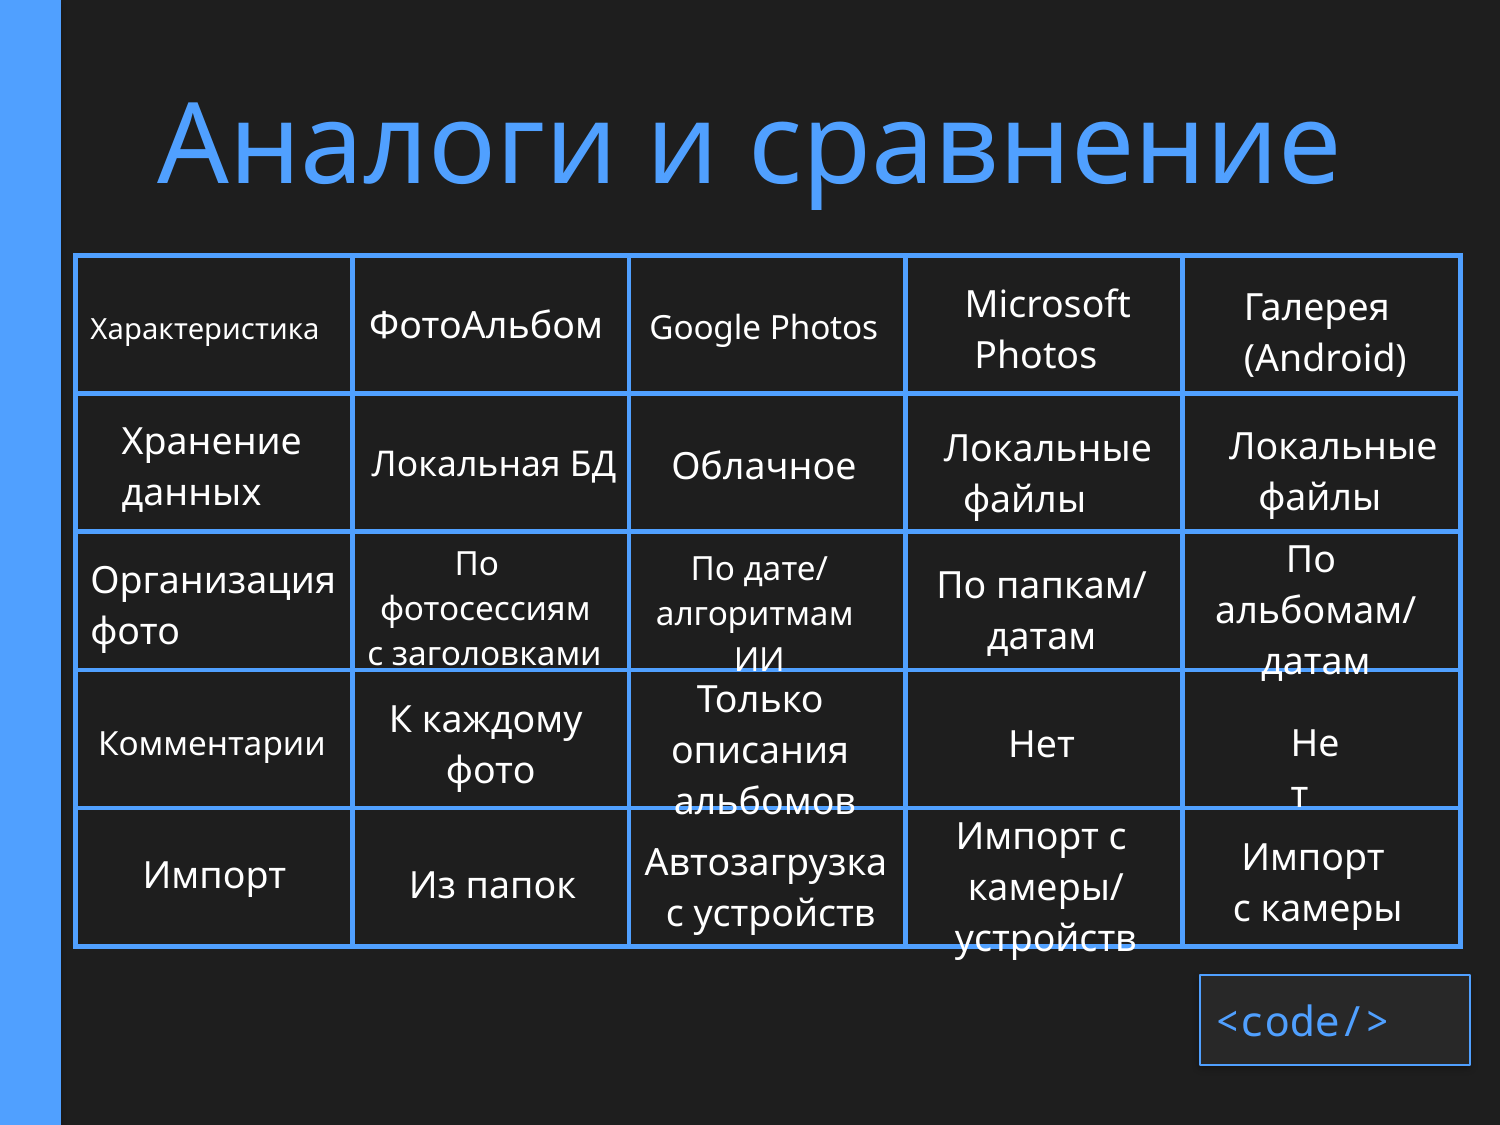

# Аналоги и сравнение
| | | | | |
| --- | --- | --- | --- | --- |
| | | | | |
| | | | | |
| | | | | |
| | | | | |
Microsoft
 Photos
Галерея
(Android)
ФотоАльбом
Google Photos
Характеристика
Хранение данных
.
Локальные
 файлы
Локальные
 файлы
Локальная БД
Облачное
По
альбомам/
датам
По
фотосессиям
 с заголовками
По дате/
алгоритмам
ИИ
Организация фото
По папкам/
датам
Только
описания
альбомов
К каждому
фото
Нет
Нет
Комментарии
Импорт с
камеры/
устройств
Импорт
 с камеры
Автозагрузка
с устройств
Импорт
Из папок
<code/>